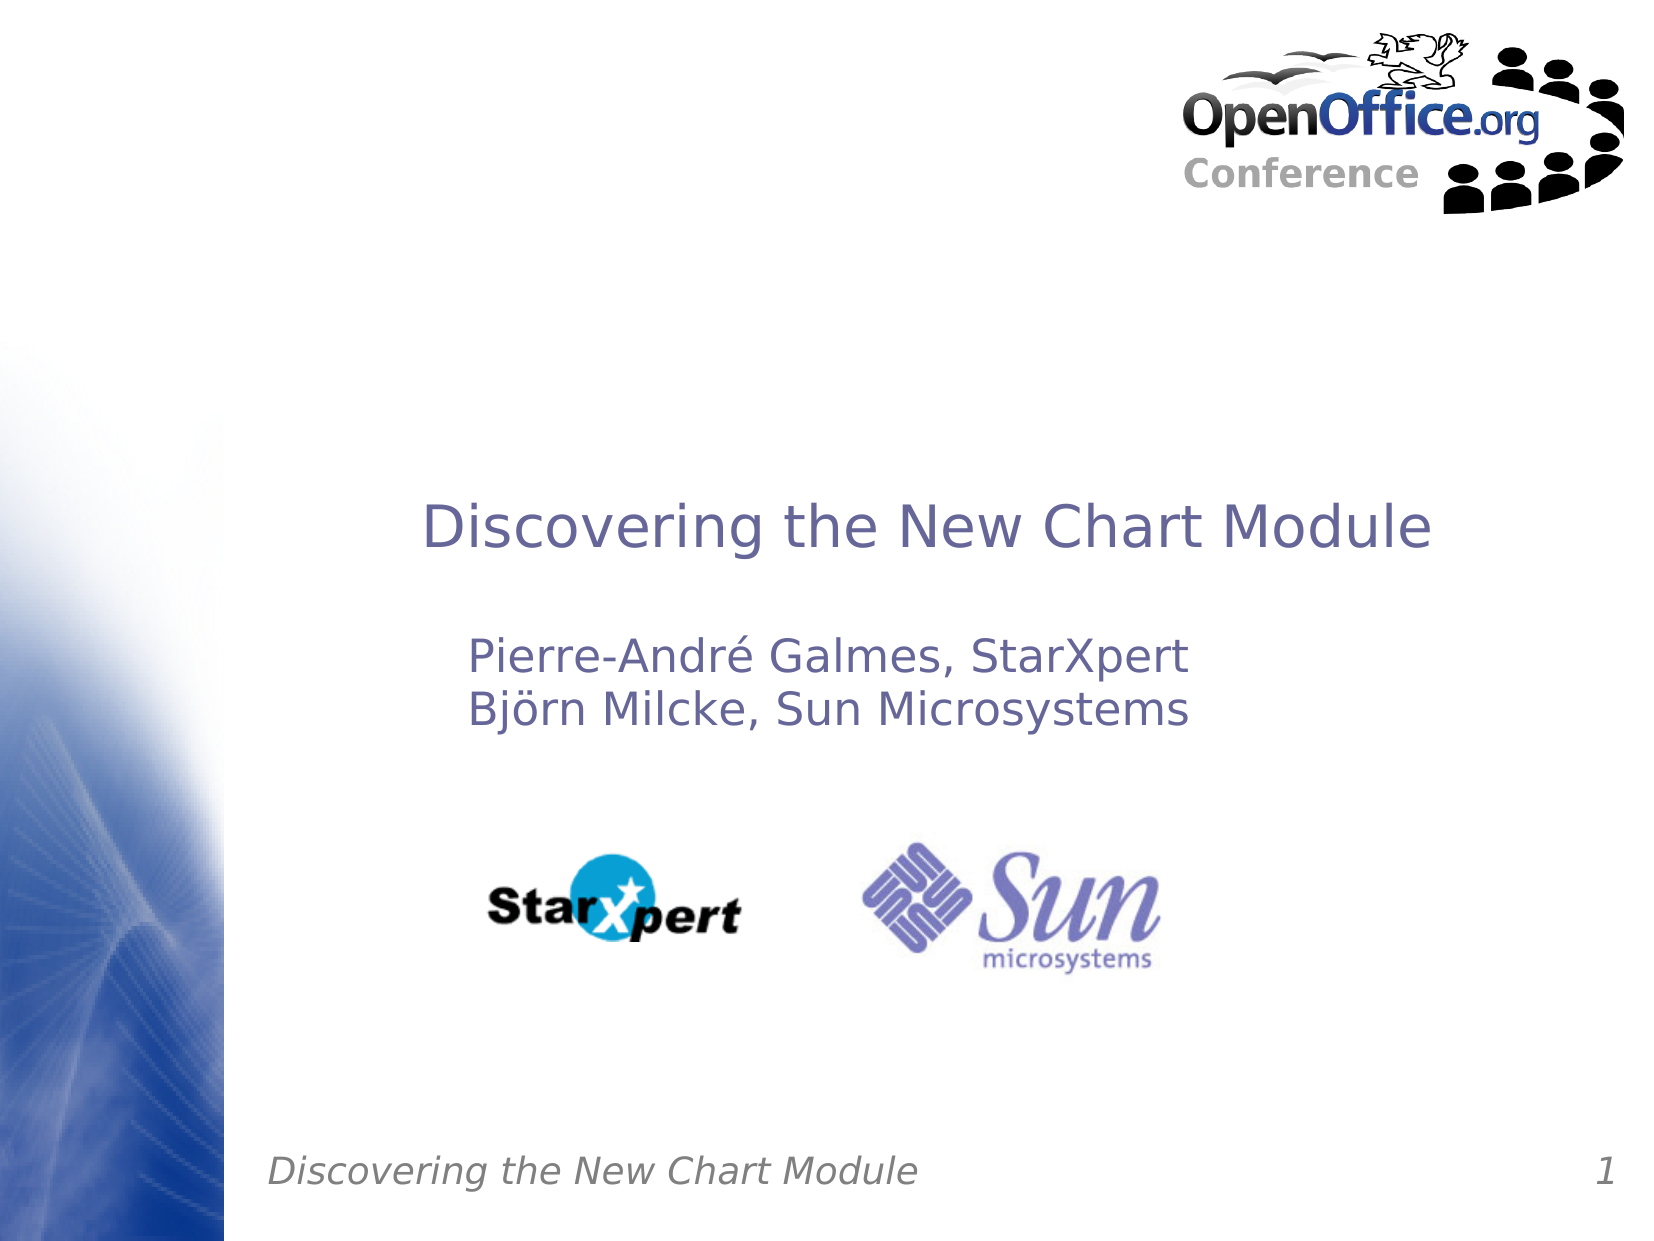

# Discovering the New Chart Module
Pierre-André Galmes, StarXpert
Björn Milcke, Sun Microsystems